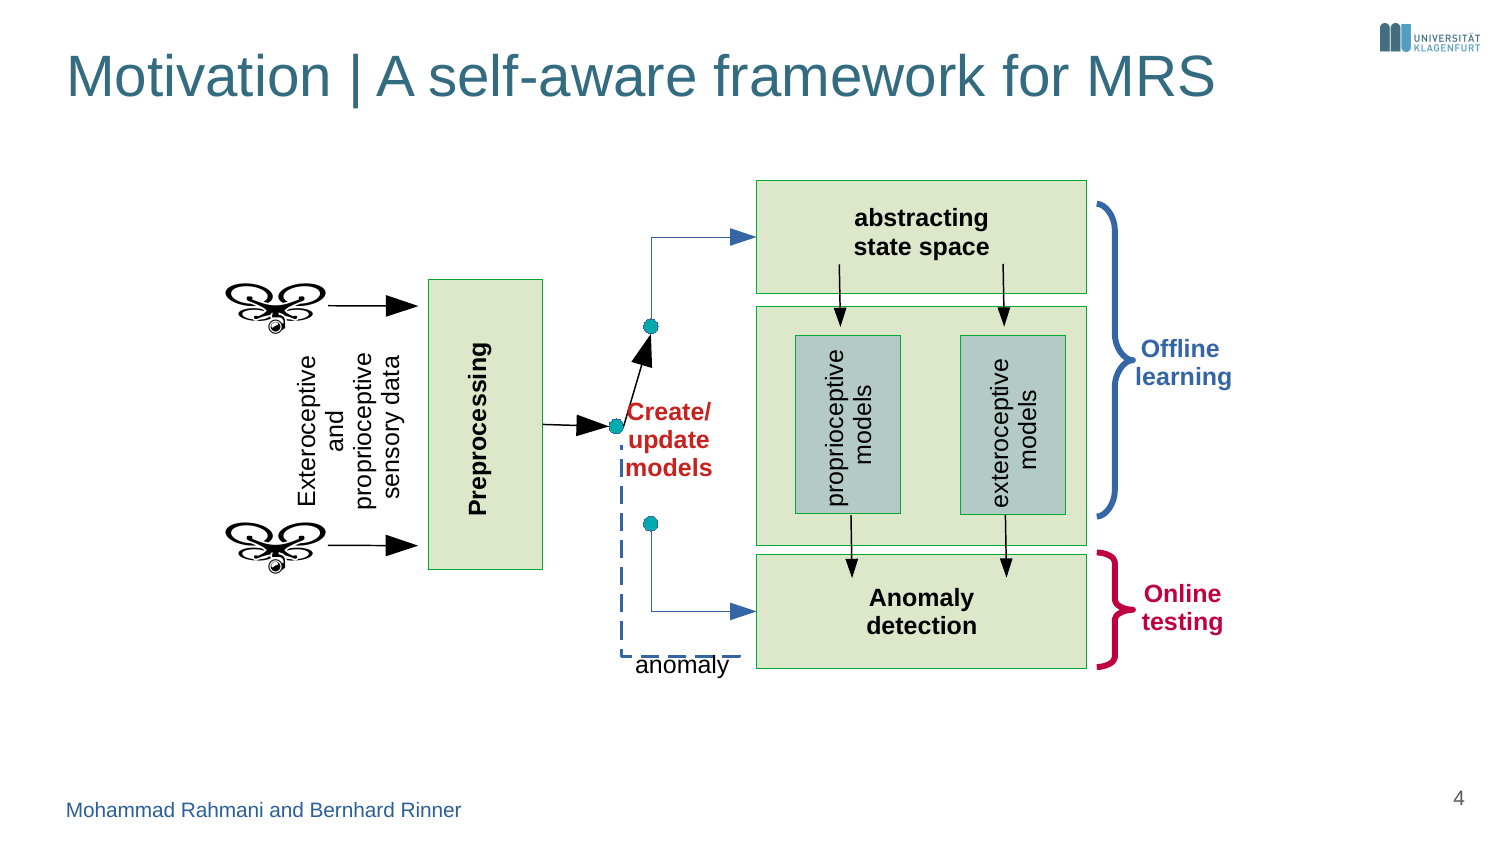

# Motivation | A self-aware framework for MRS
abstracting
state space
Offline
learning
Exteroceptive
and
proprioceptive
sensory data
Preprocessing
proprioceptive
models
Create/update
models
exteroceptive
models
Online
testing
Anomaly
detection
anomaly